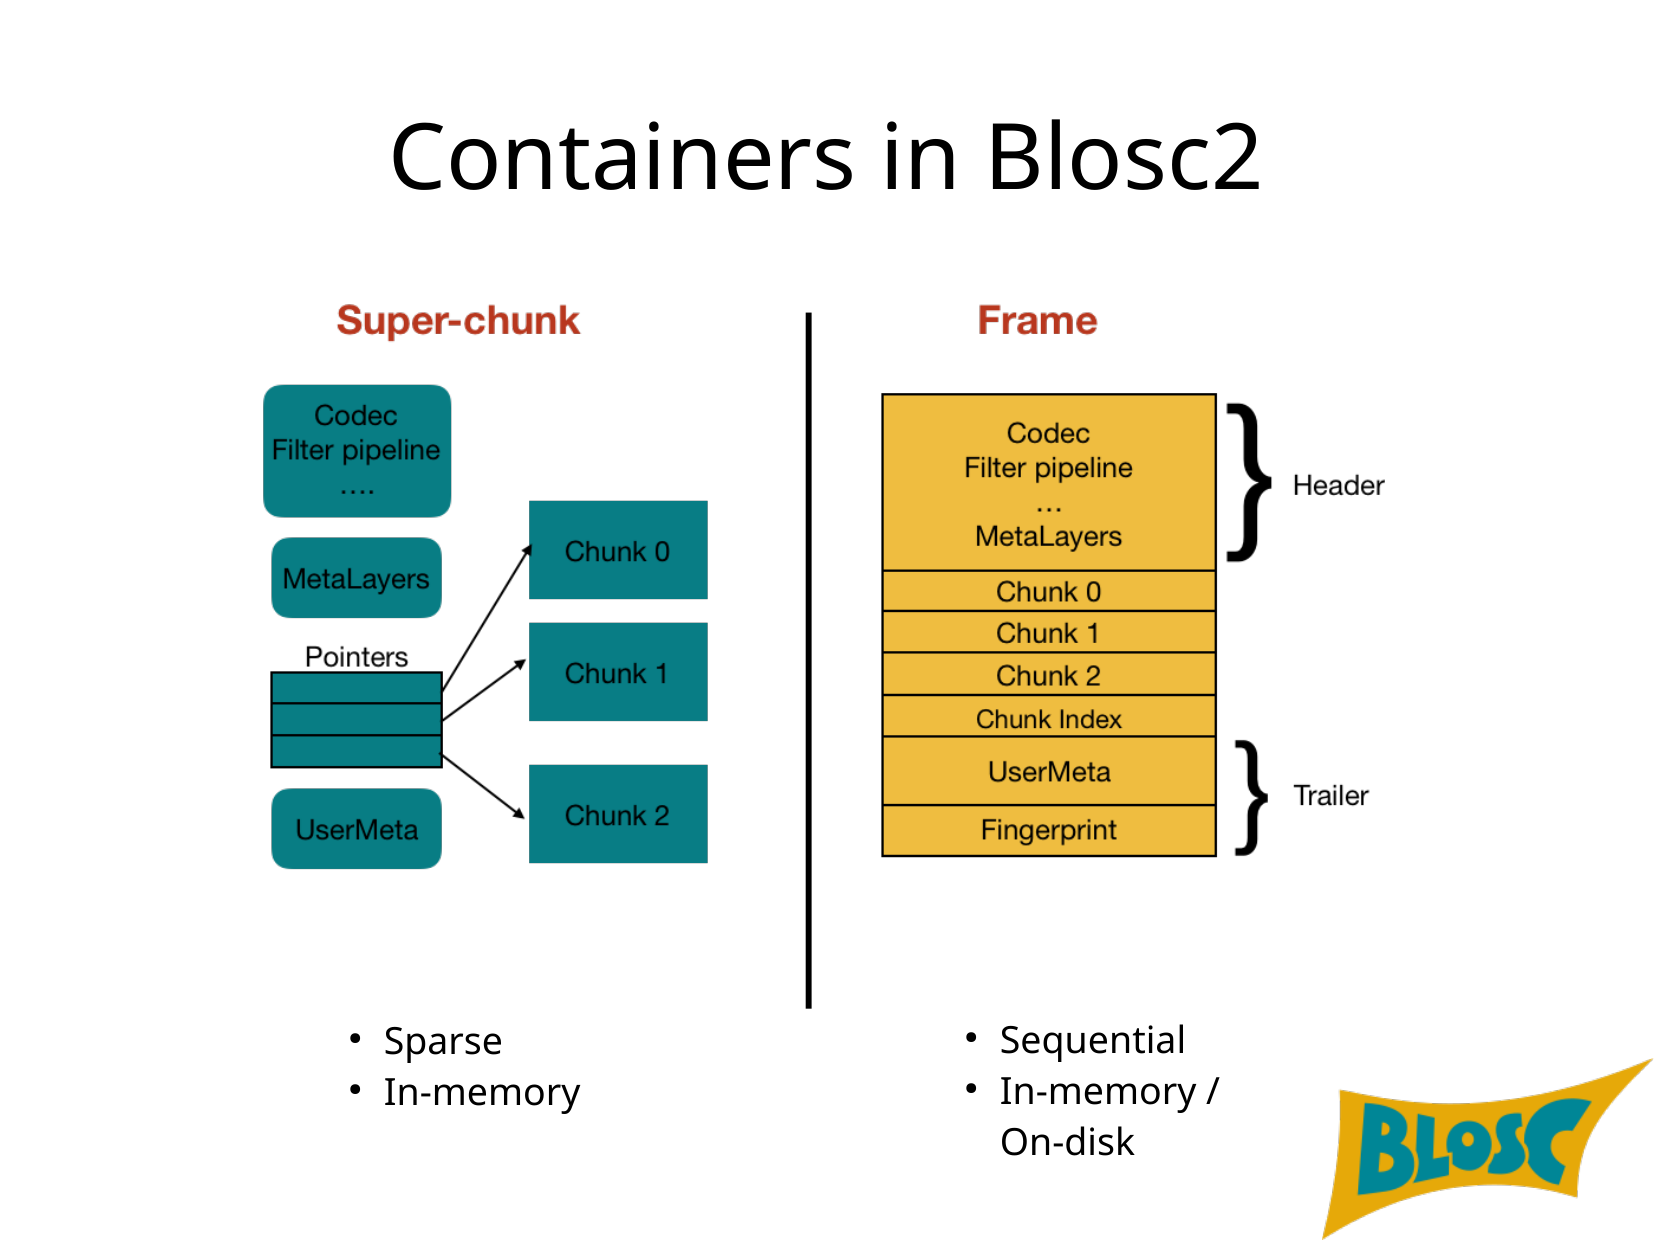

# Containers in Blosc2
Sequential
In-memory / On-disk
Sparse
In-memory